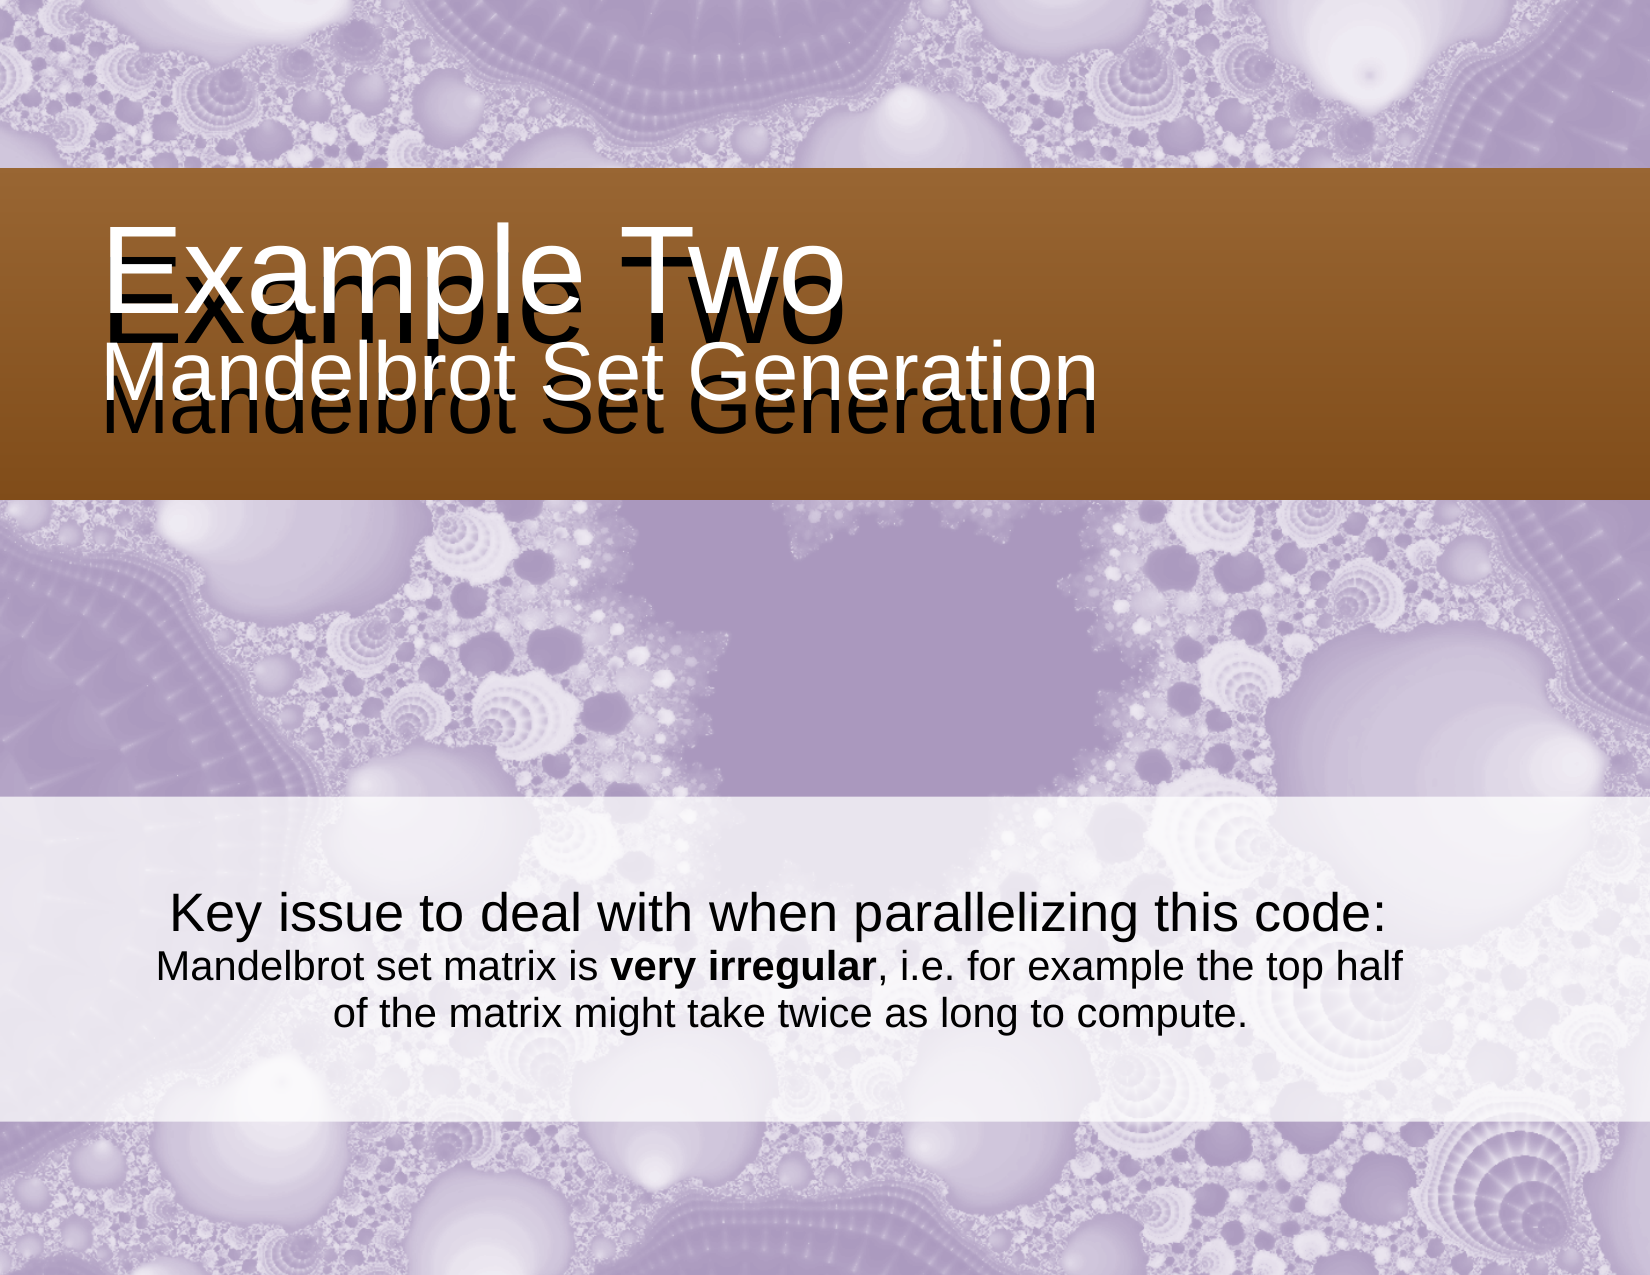

Example Two
Mandelbrot Set Generation
Example Two
Mandelbrot Set Generation
Key issue to deal with when parallelizing this code:
Mandelbrot set matrix is very irregular, i.e. for example the top half
 of the matrix might take twice as long to compute.